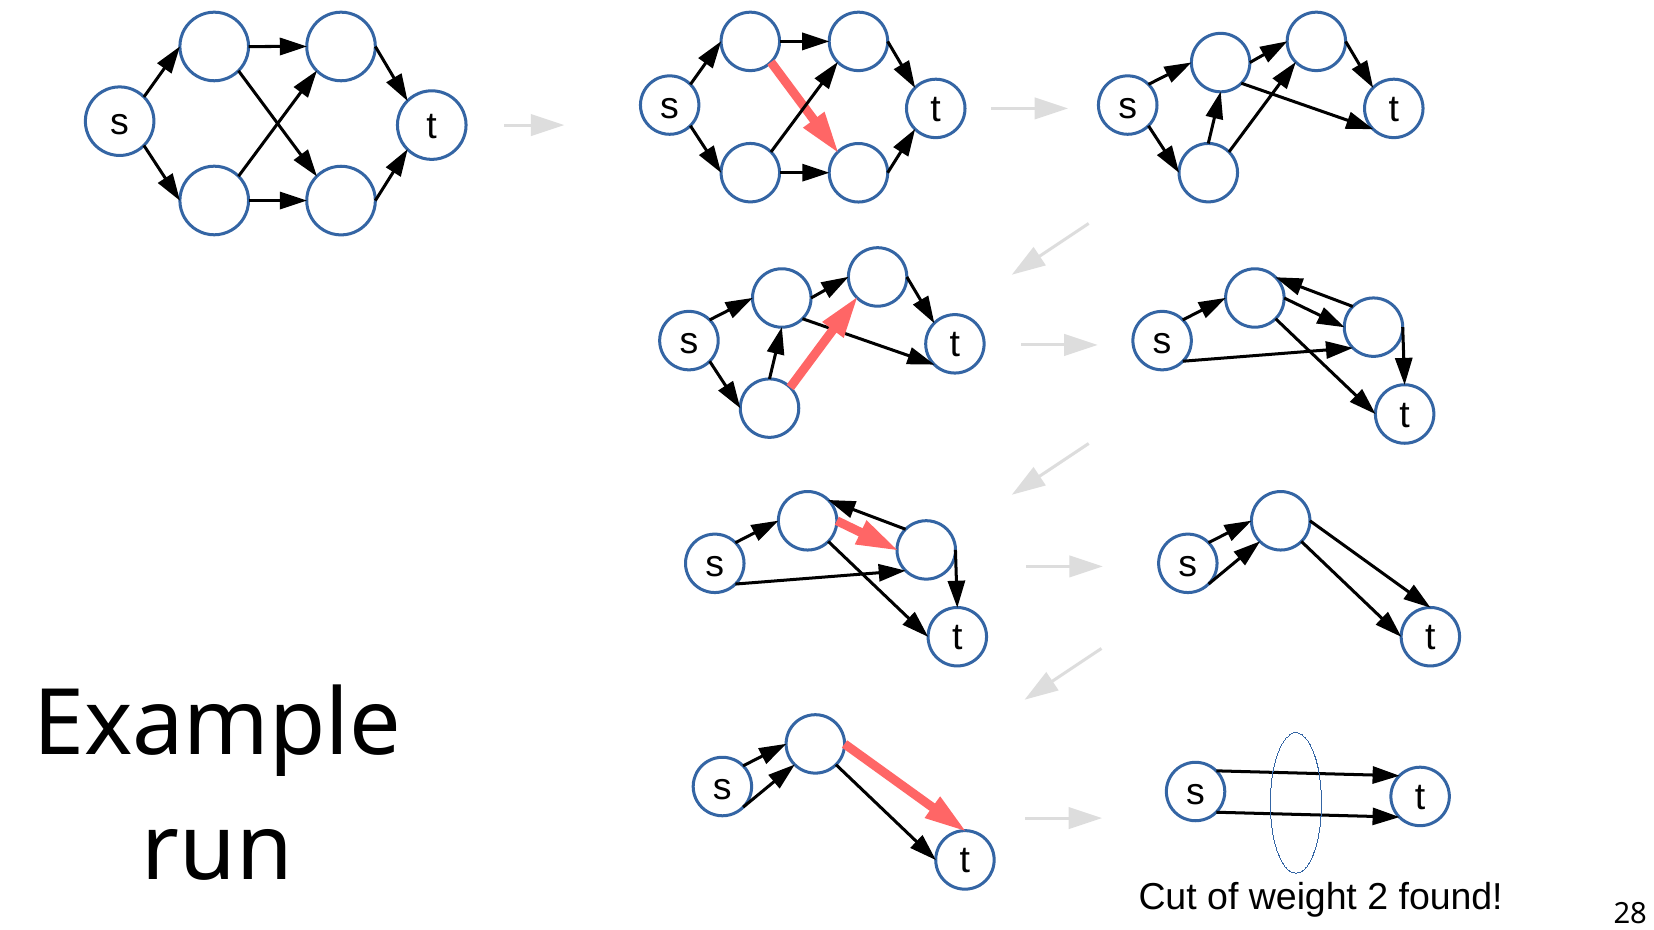

s
s
t
t
s
t
s
s
t
t
s
s
t
t
# Example run
s
s
t
t
Cut of weight 2 found!
28